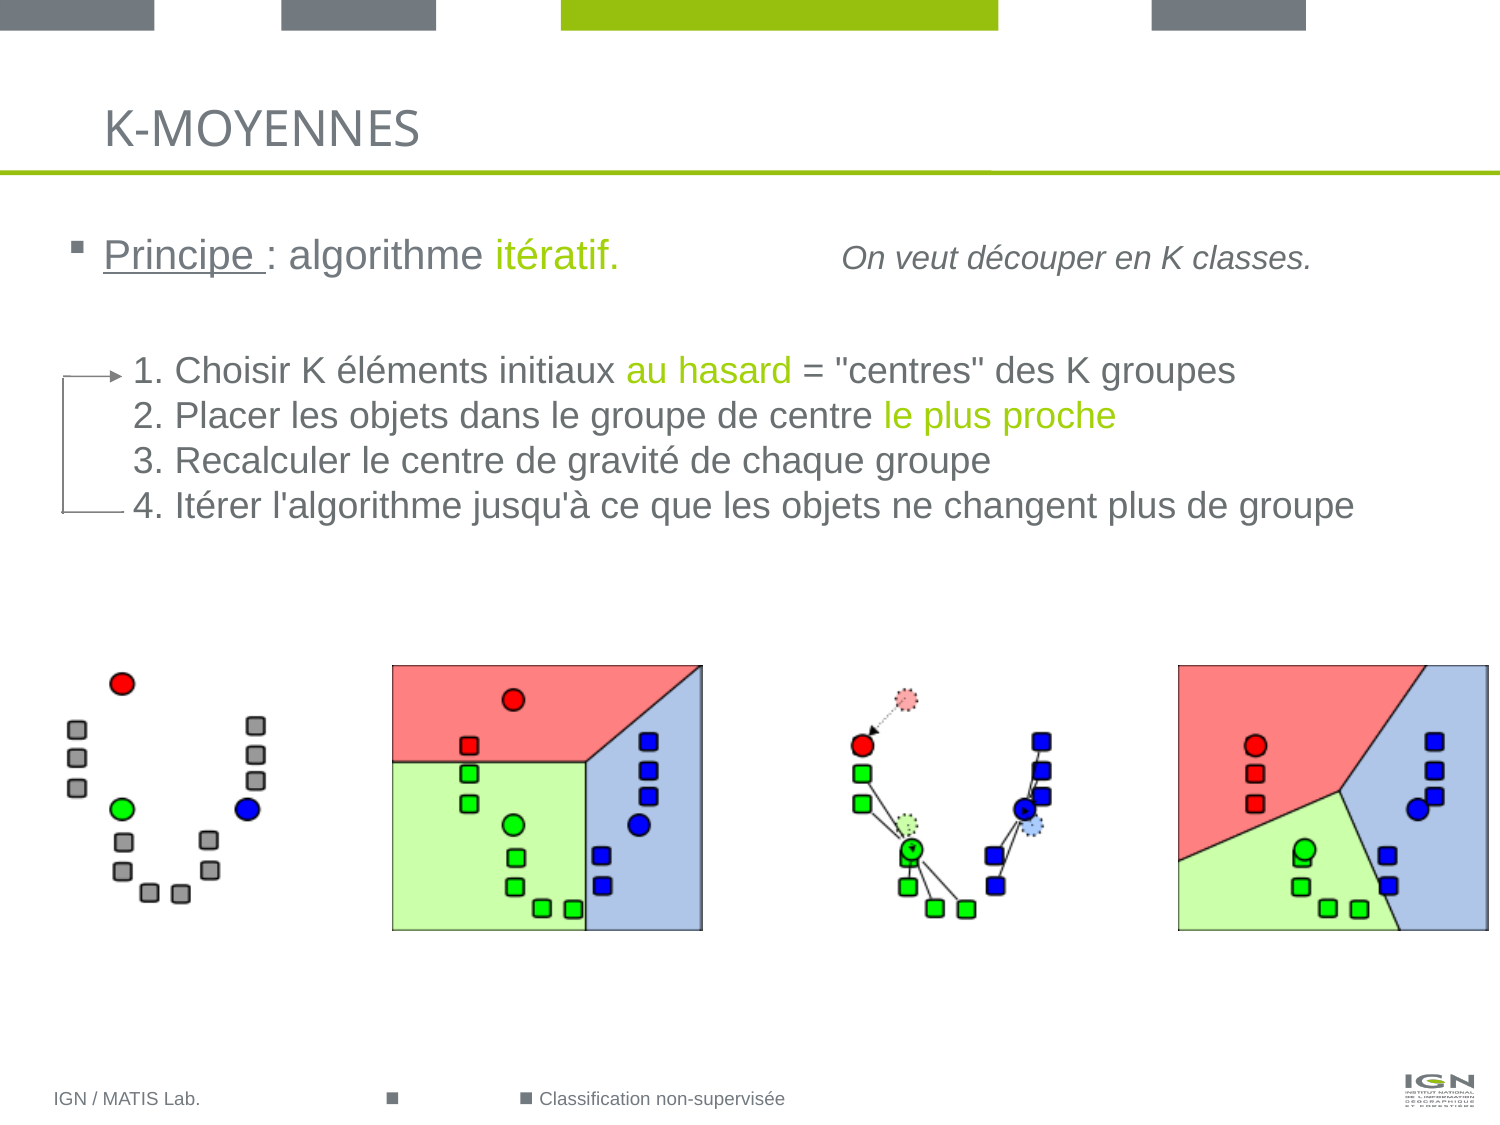

K-MOYENNES
Principe : algorithme itératif. 			On veut découper en K classes.
1. Choisir K éléments initiaux au hasard = "centres" des K groupes
2. Placer les objets dans le groupe de centre le plus proche
3. Recalculer le centre de gravité de chaque groupe
4. Itérer l'algorithme jusqu'à ce que les objets ne changent plus de groupe
IGN / MATIS Lab.
Classification non-supervisée